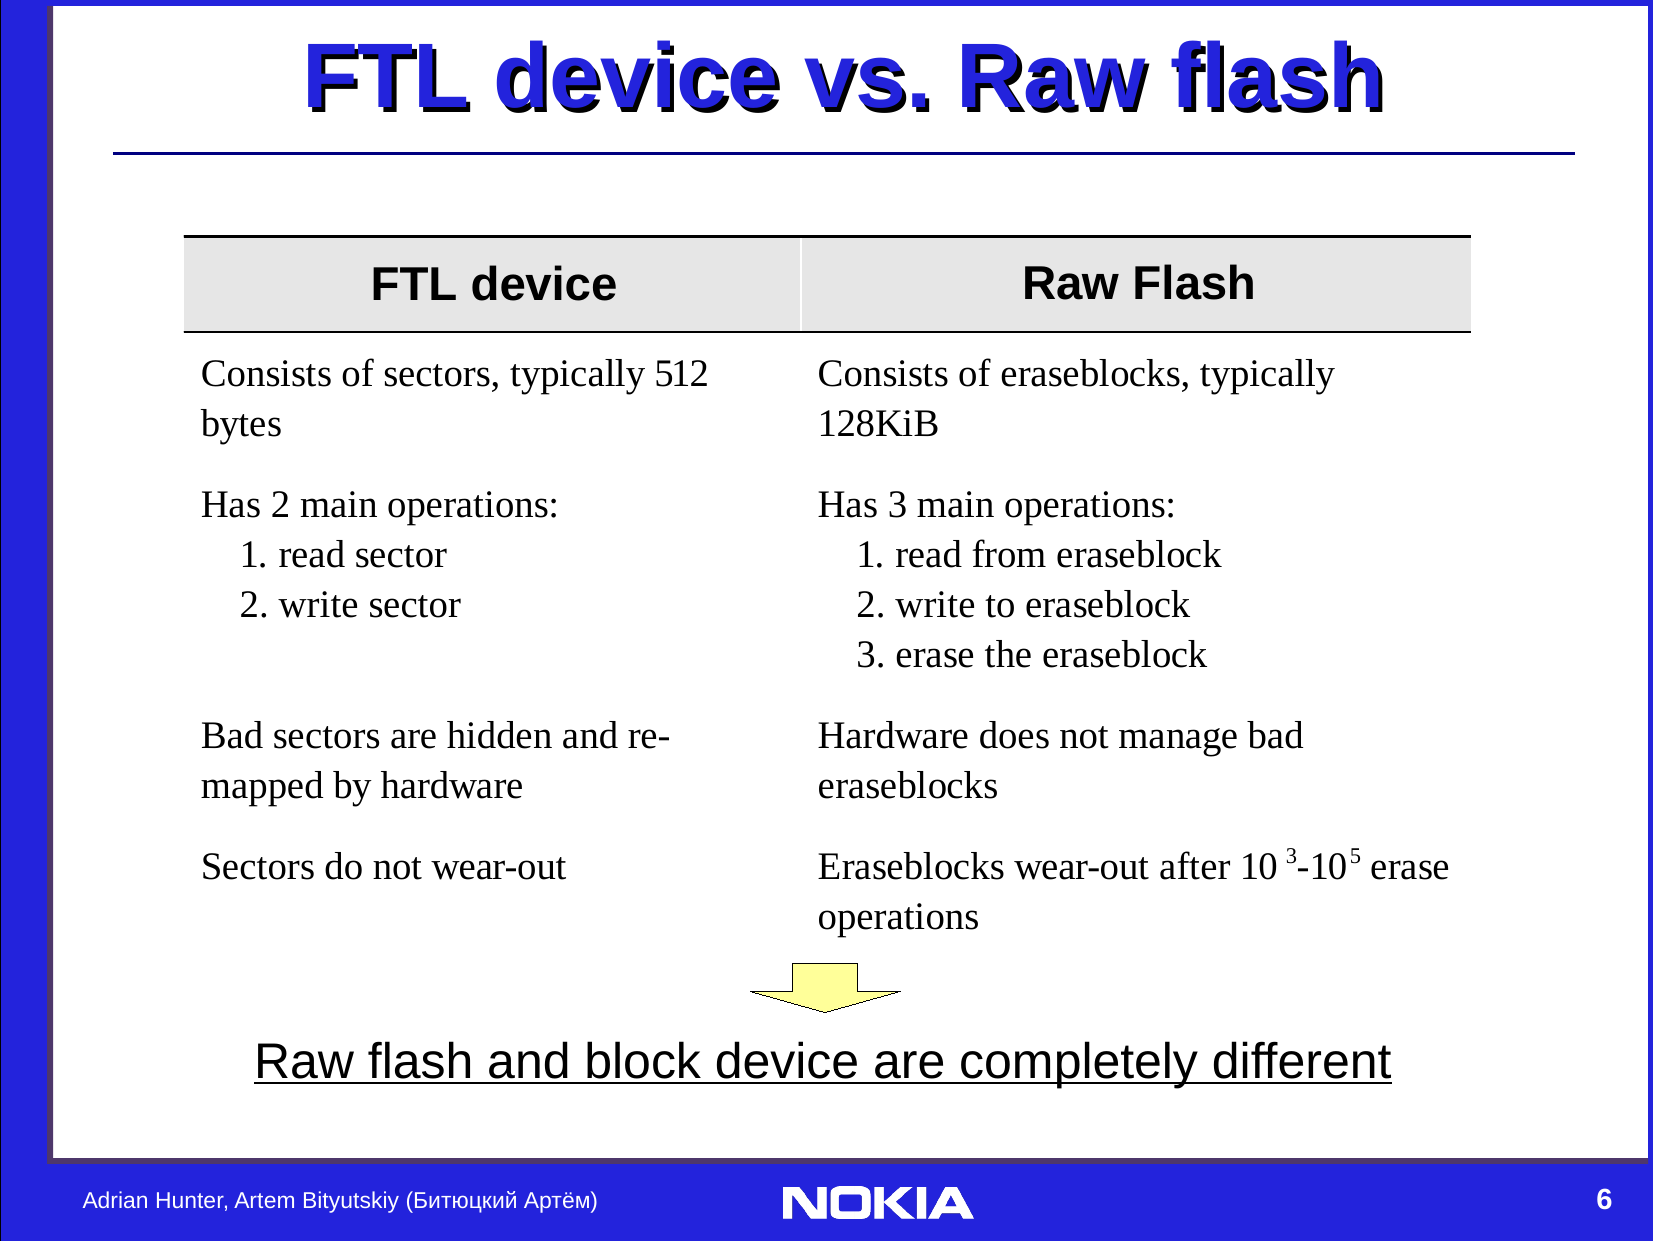

# FTL device vs. Raw flash
Raw flash and block device are completely different
6